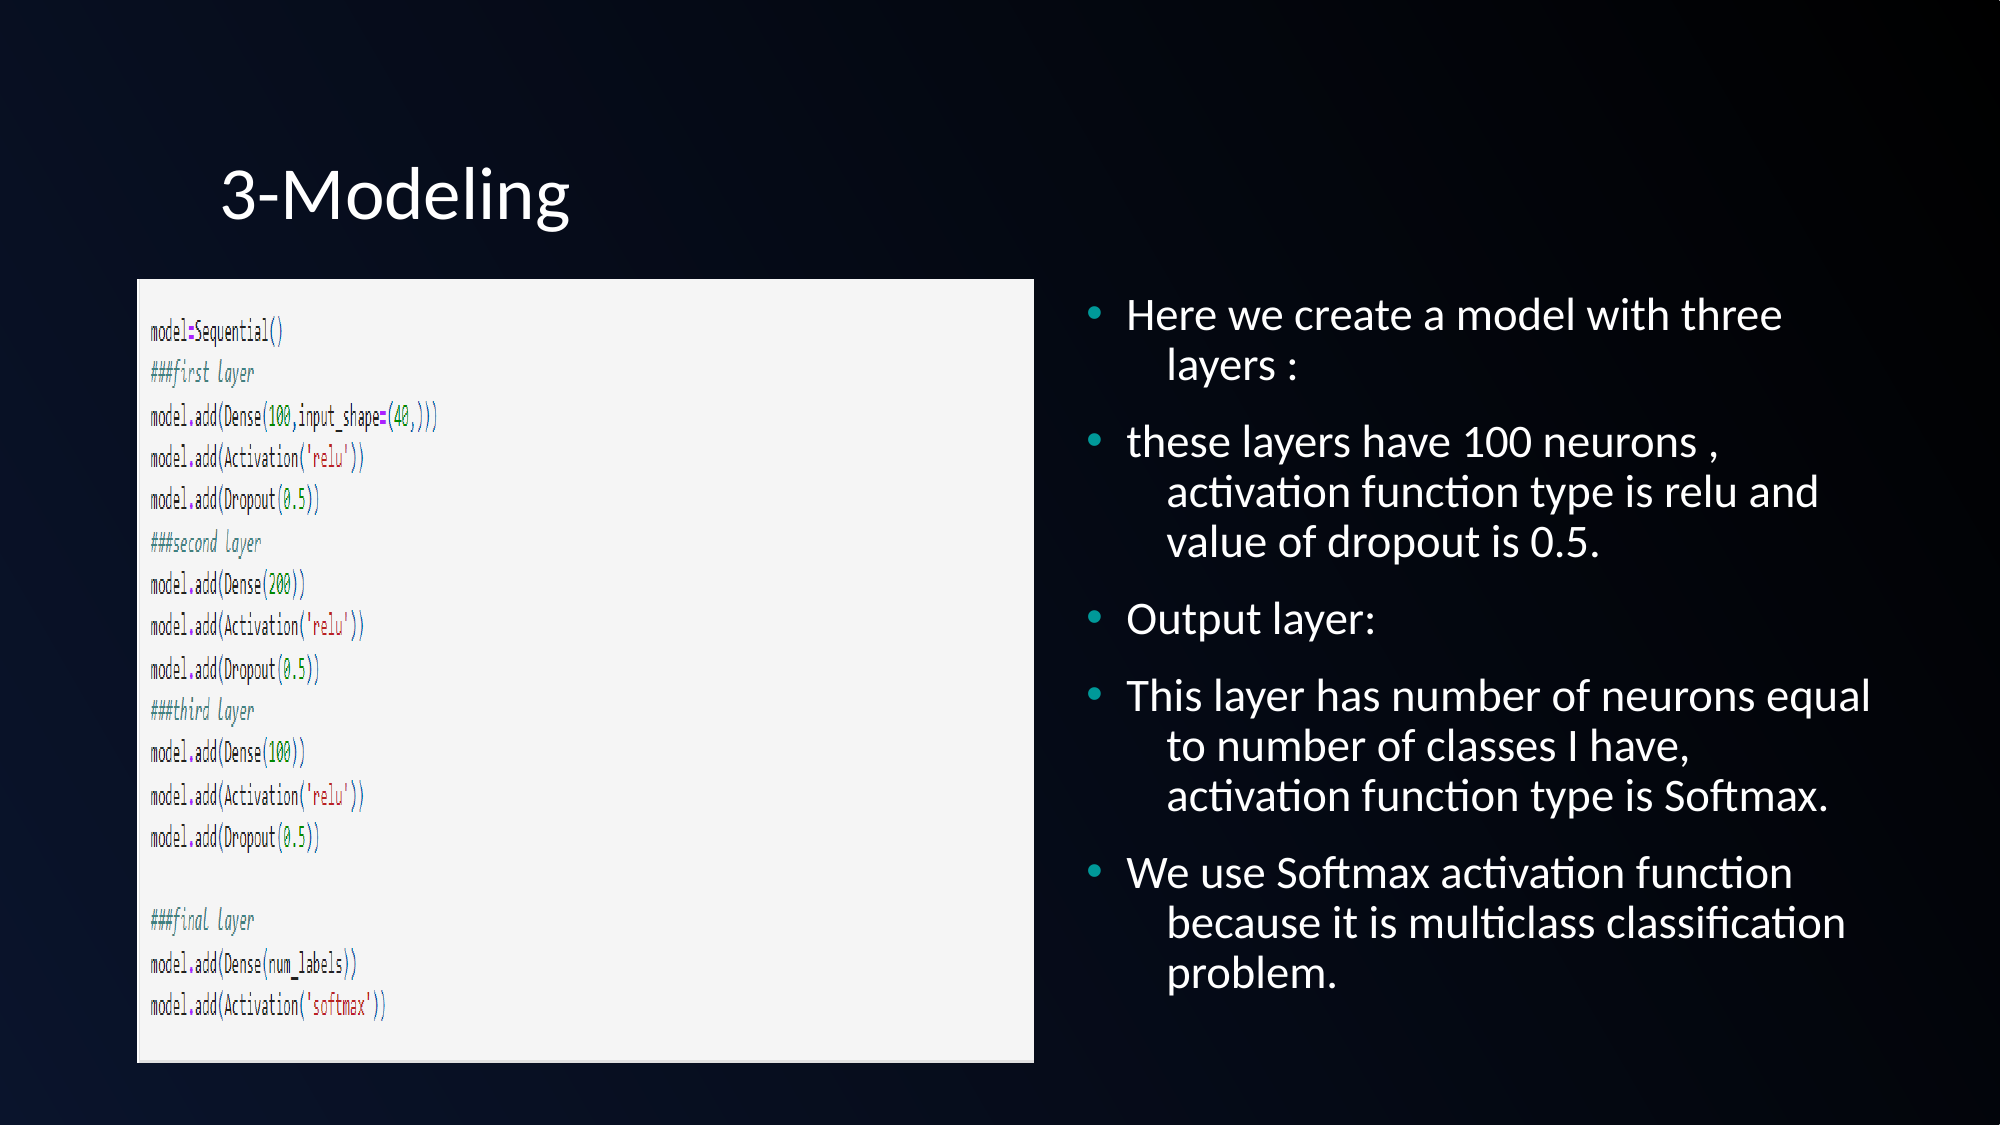

# 3-Modeling
Here we create a model with three layers :
these layers have 100 neurons , activation function type is relu and value of dropout is 0.5.
Output layer:
This layer has number of neurons equal to number of classes I have, activation function type is Softmax.
We use Softmax activation function because it is multiclass classification problem.